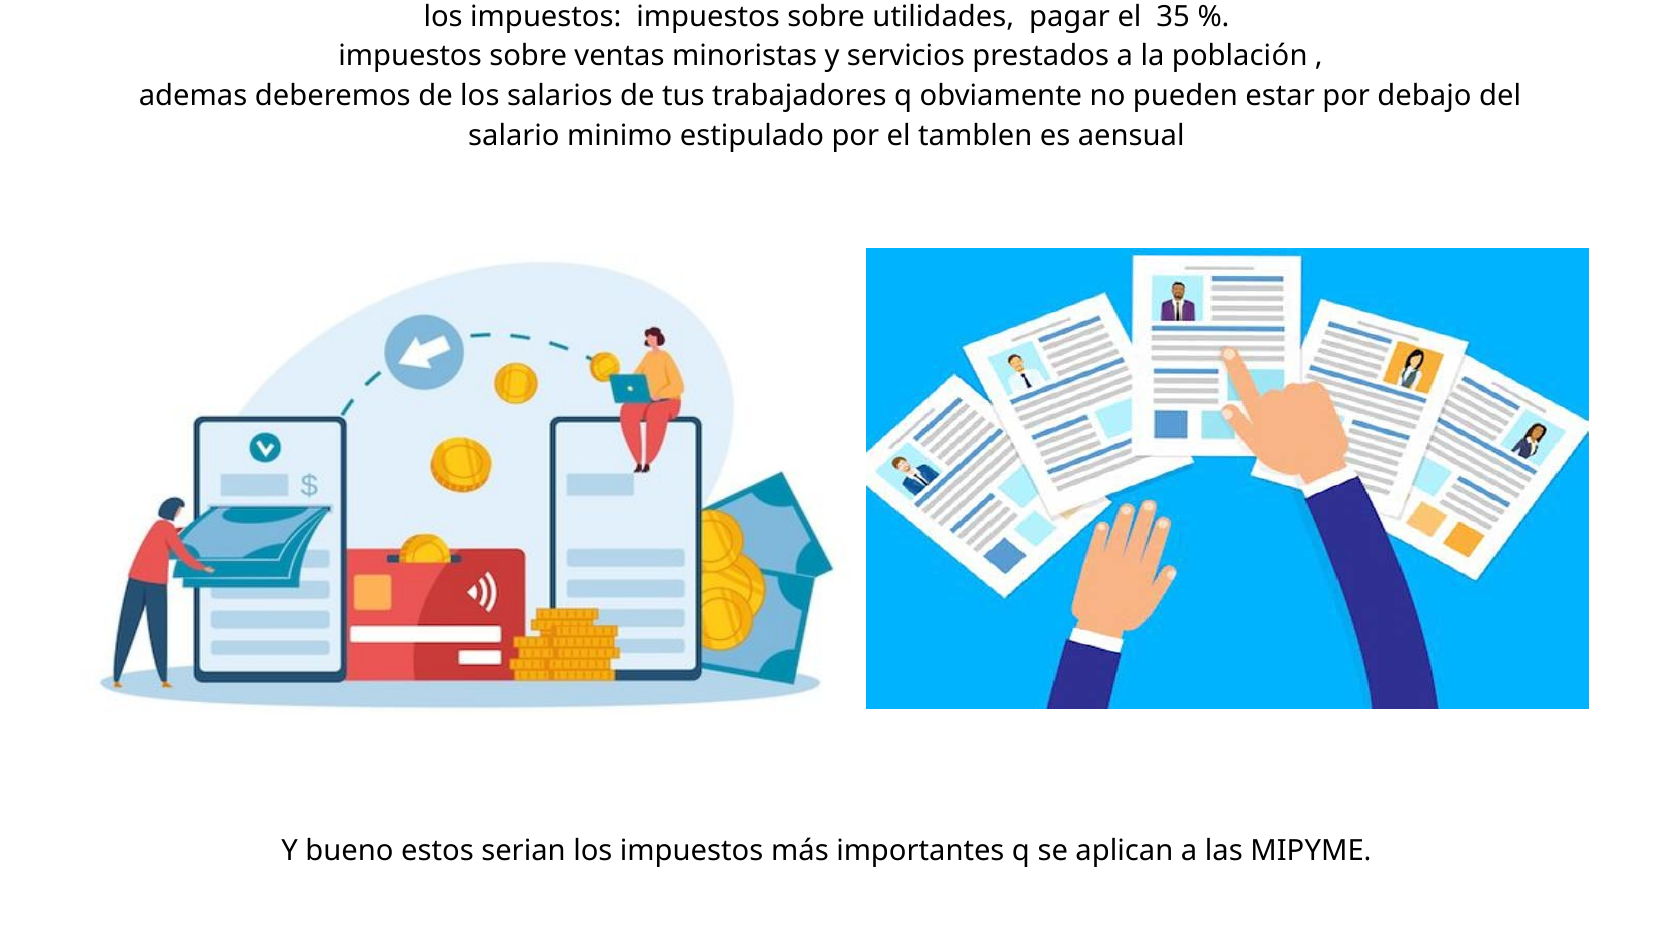

# los impuestos: impuestos sobre utilidades, pagar el 35 %.
 impuestos sobre ventas minoristas y servicios prestados a la población ,
 ademas deberemos de los salarios de tus trabajadores q obviamente no pueden estar por debajo del salario minimo estipulado por el tamblen es aensual
Y bueno estos serian los impuestos más importantes q se aplican a las MIPYME.